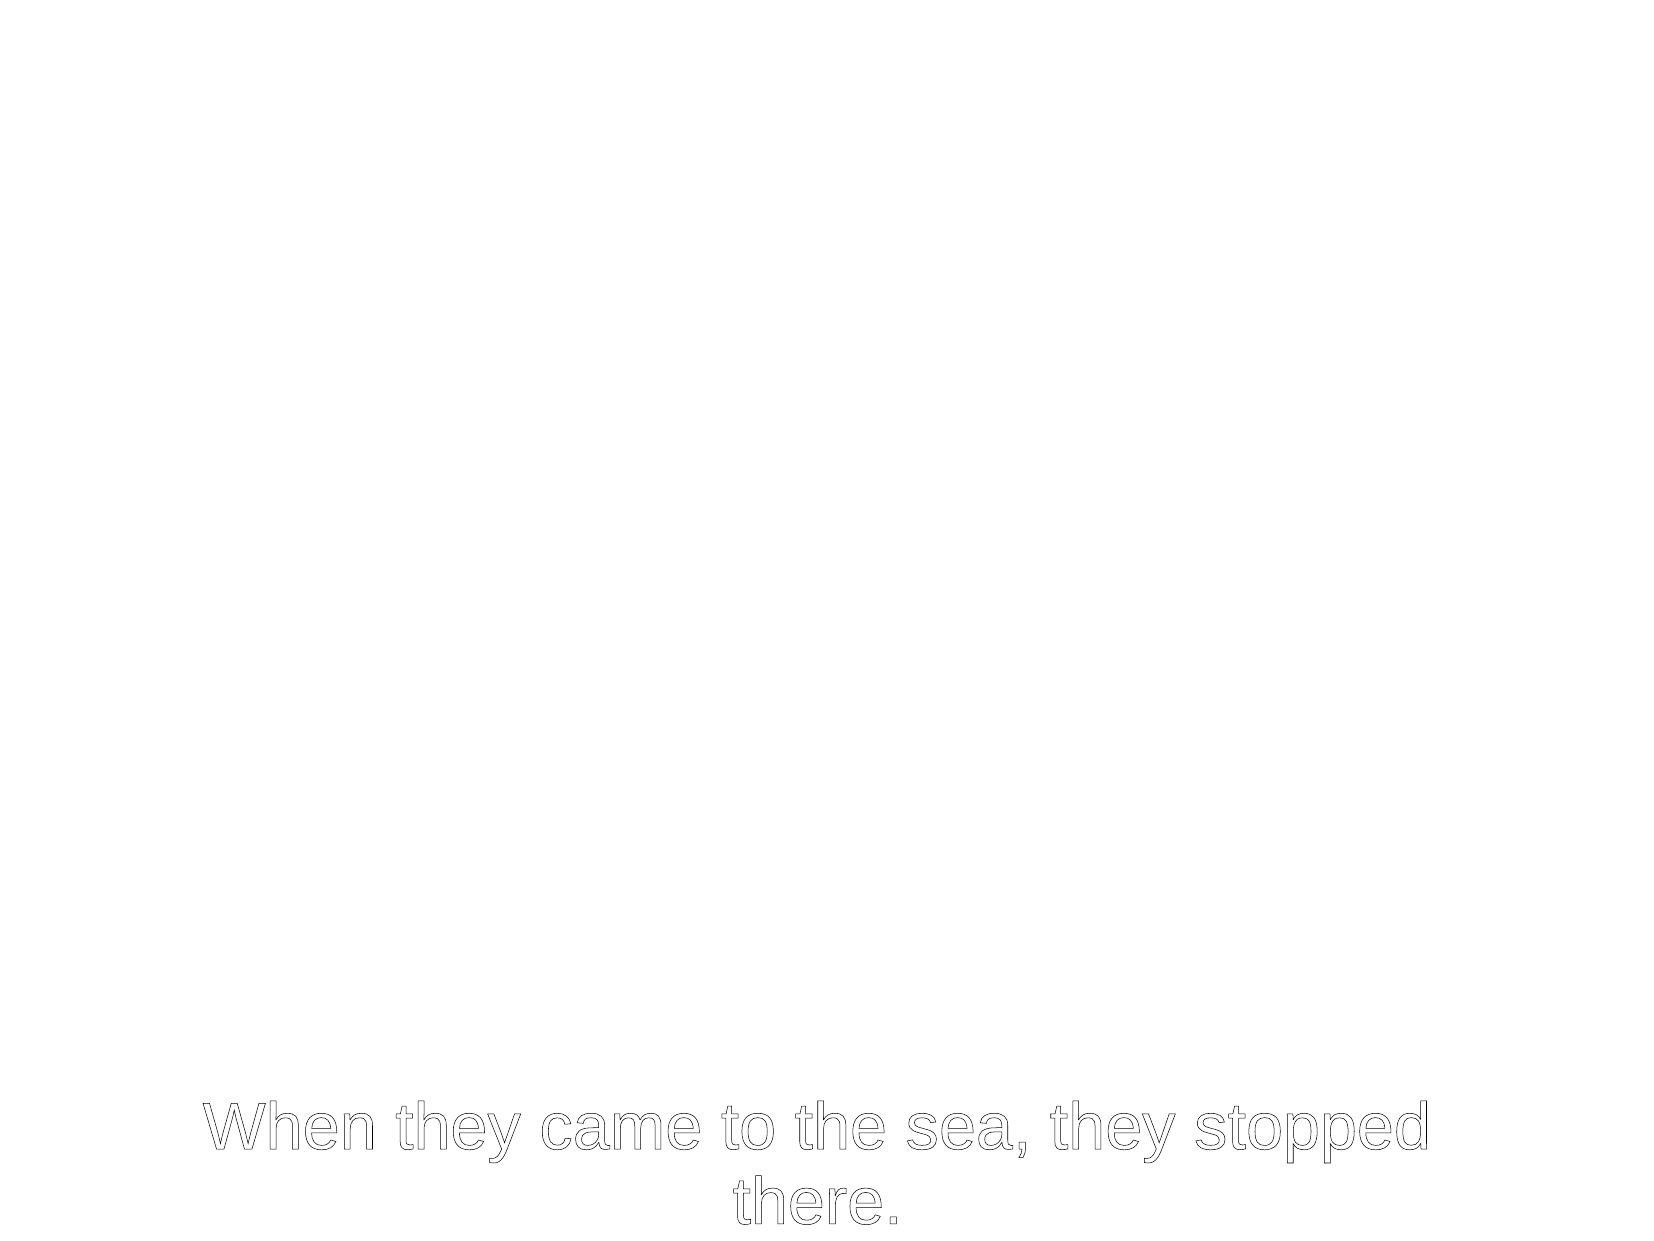

# When they came to the sea, they stopped there.